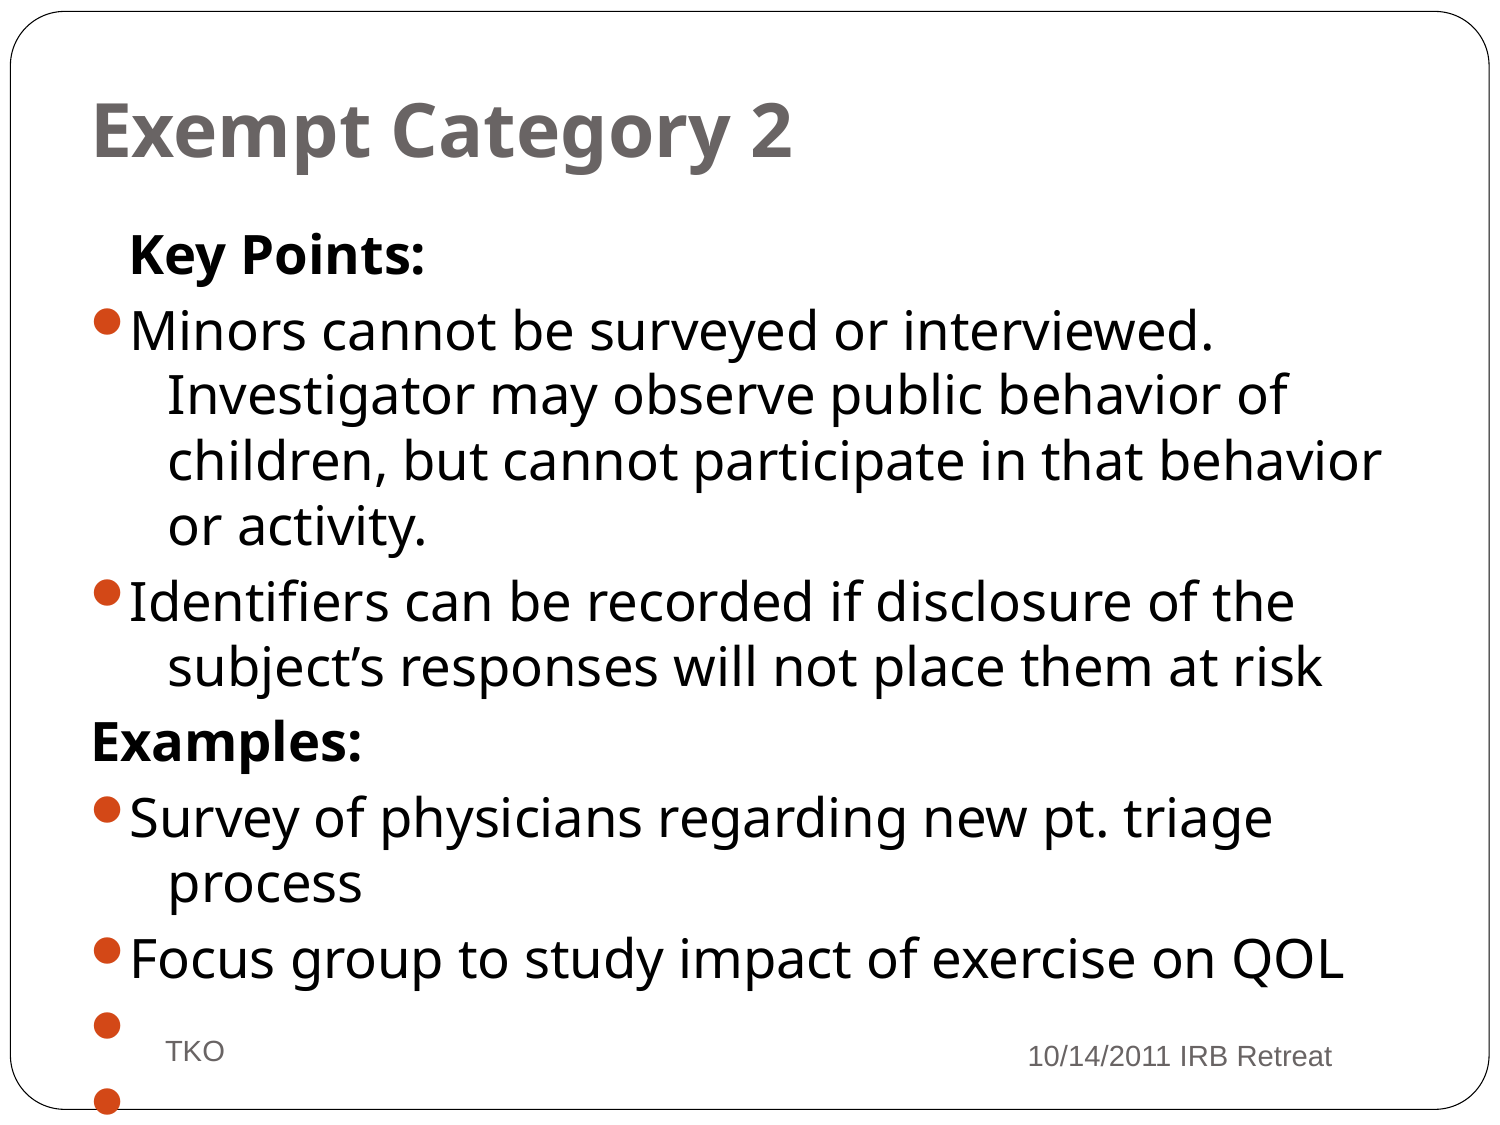

# Exempt Category 2
Key Points:
Minors cannot be surveyed or interviewed. Investigator may observe public behavior of children, but cannot participate in that behavior or activity.
Identifiers can be recorded if disclosure of the subject’s responses will not place them at risk
Examples:
Survey of physicians regarding new pt. triage process
Focus group to study impact of exercise on QOL
TKO
10/14/2011 IRB Retreat